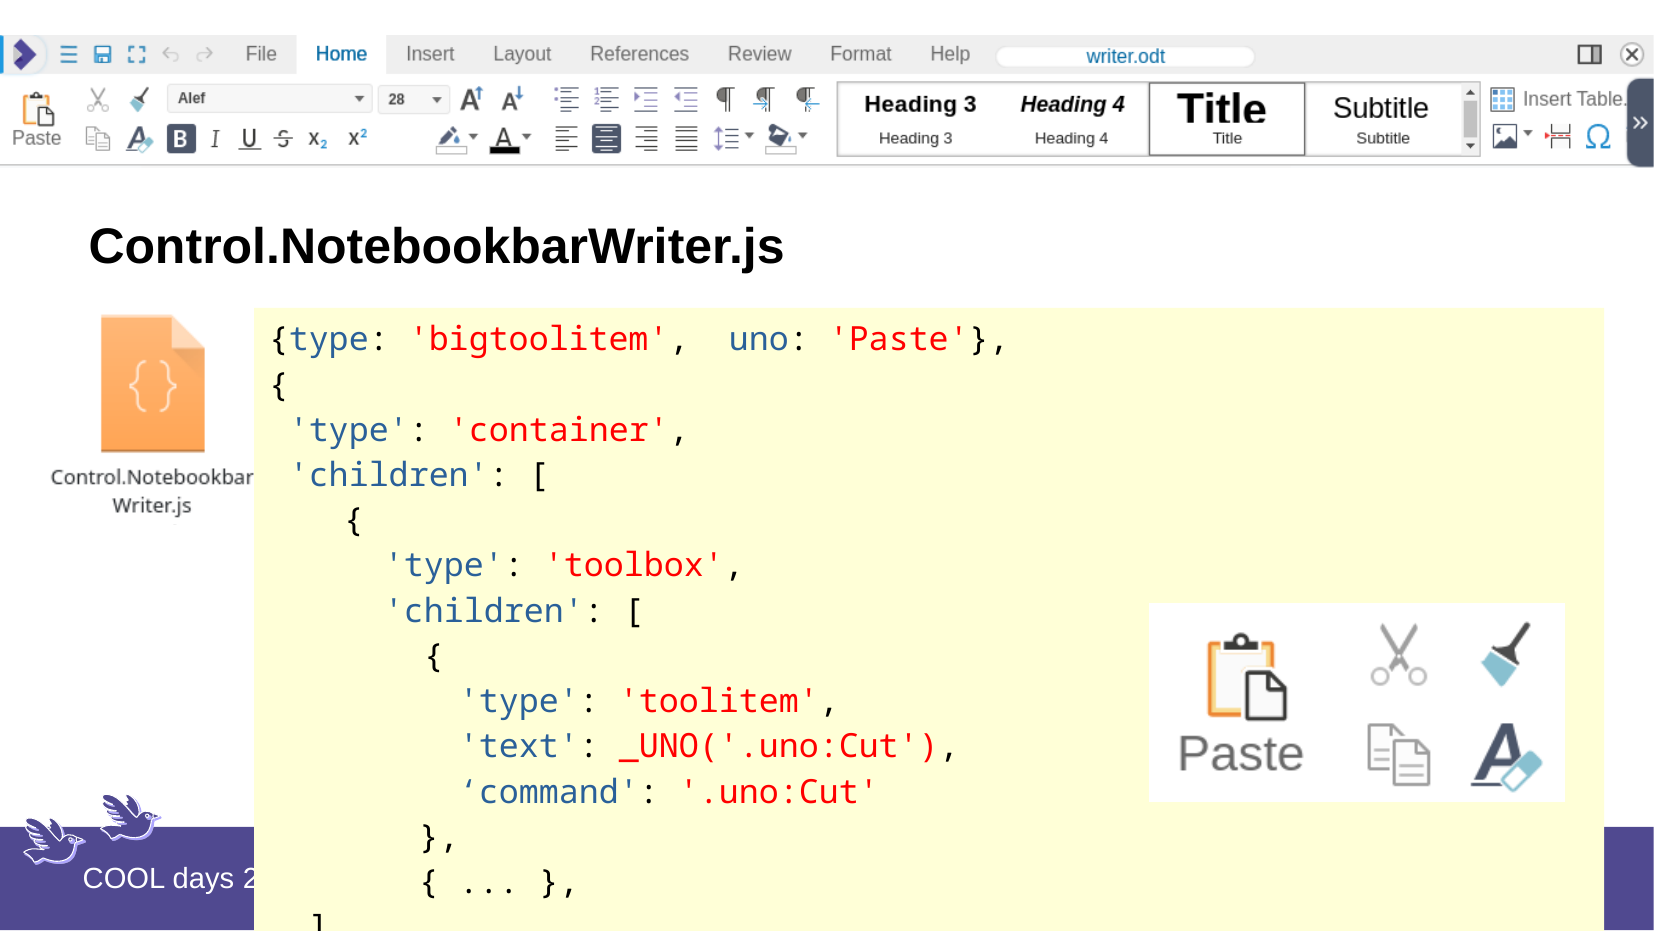

Control.NotebookbarWriter.js
{type: 'bigtoolitem', uno: 'Paste'},
{
 'type': 'container',
 'children': [
	{
	 'type': 'toolbox',
	 'children': [
	 {
	 	 'type': 'toolitem',
	 	 'text': _UNO('.uno:Cut'),
	 	 ‘command': '.uno:Cut'
		},
		{ ... },
 ]
},